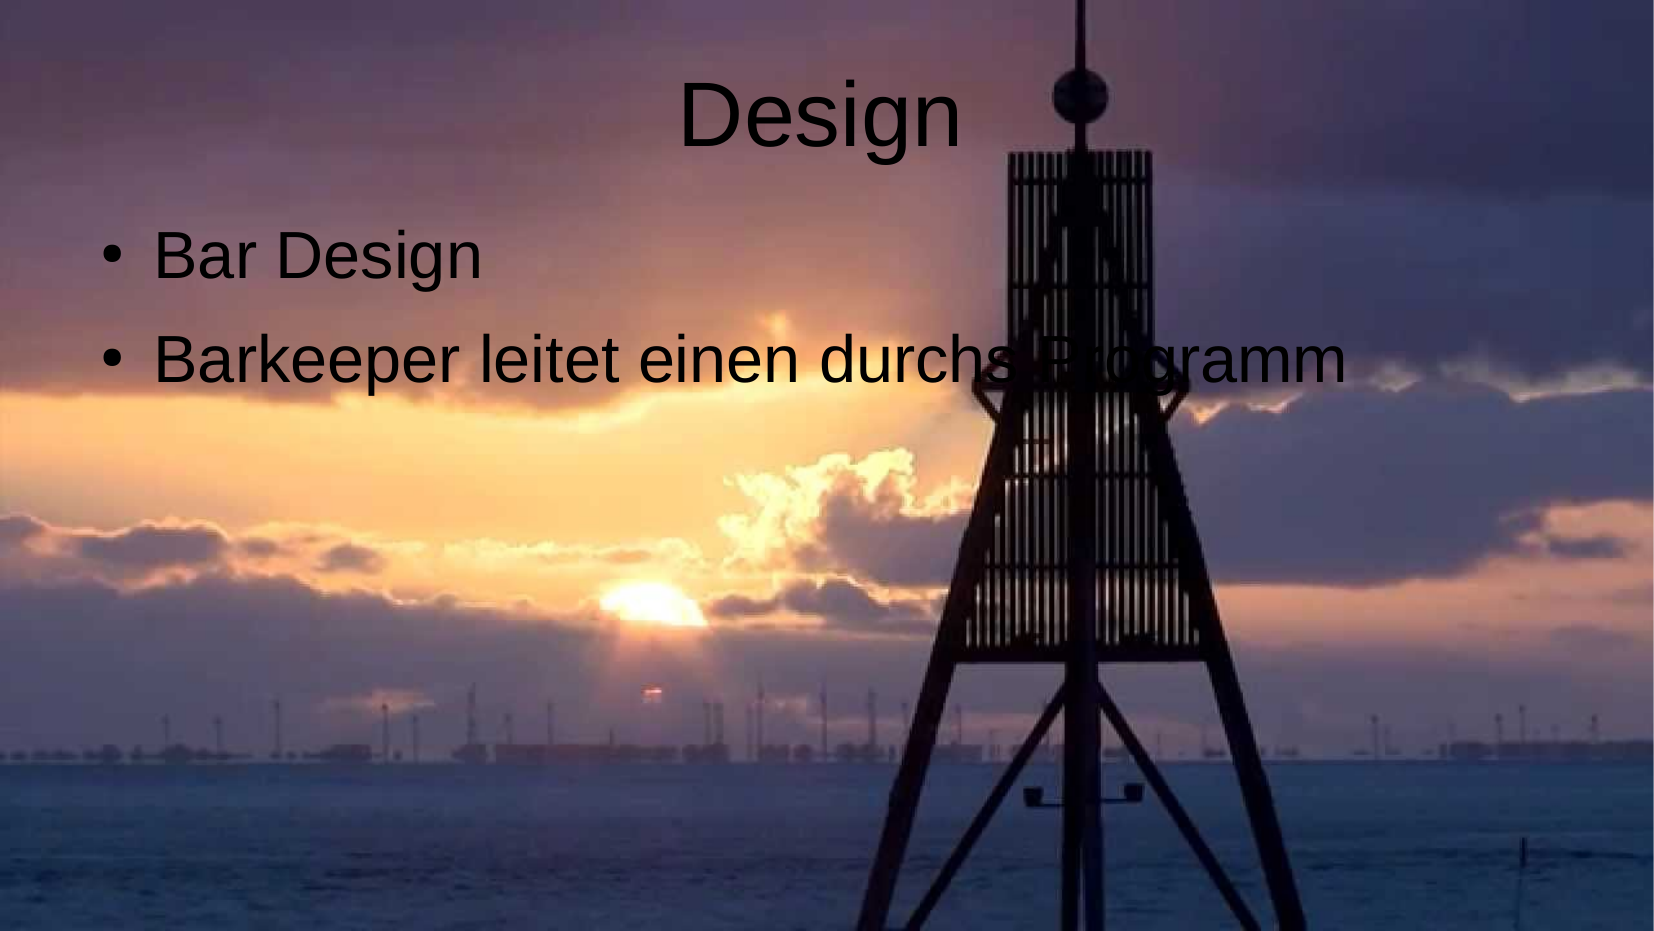

# Design
Bar Design
Barkeeper leitet einen durchs Programm